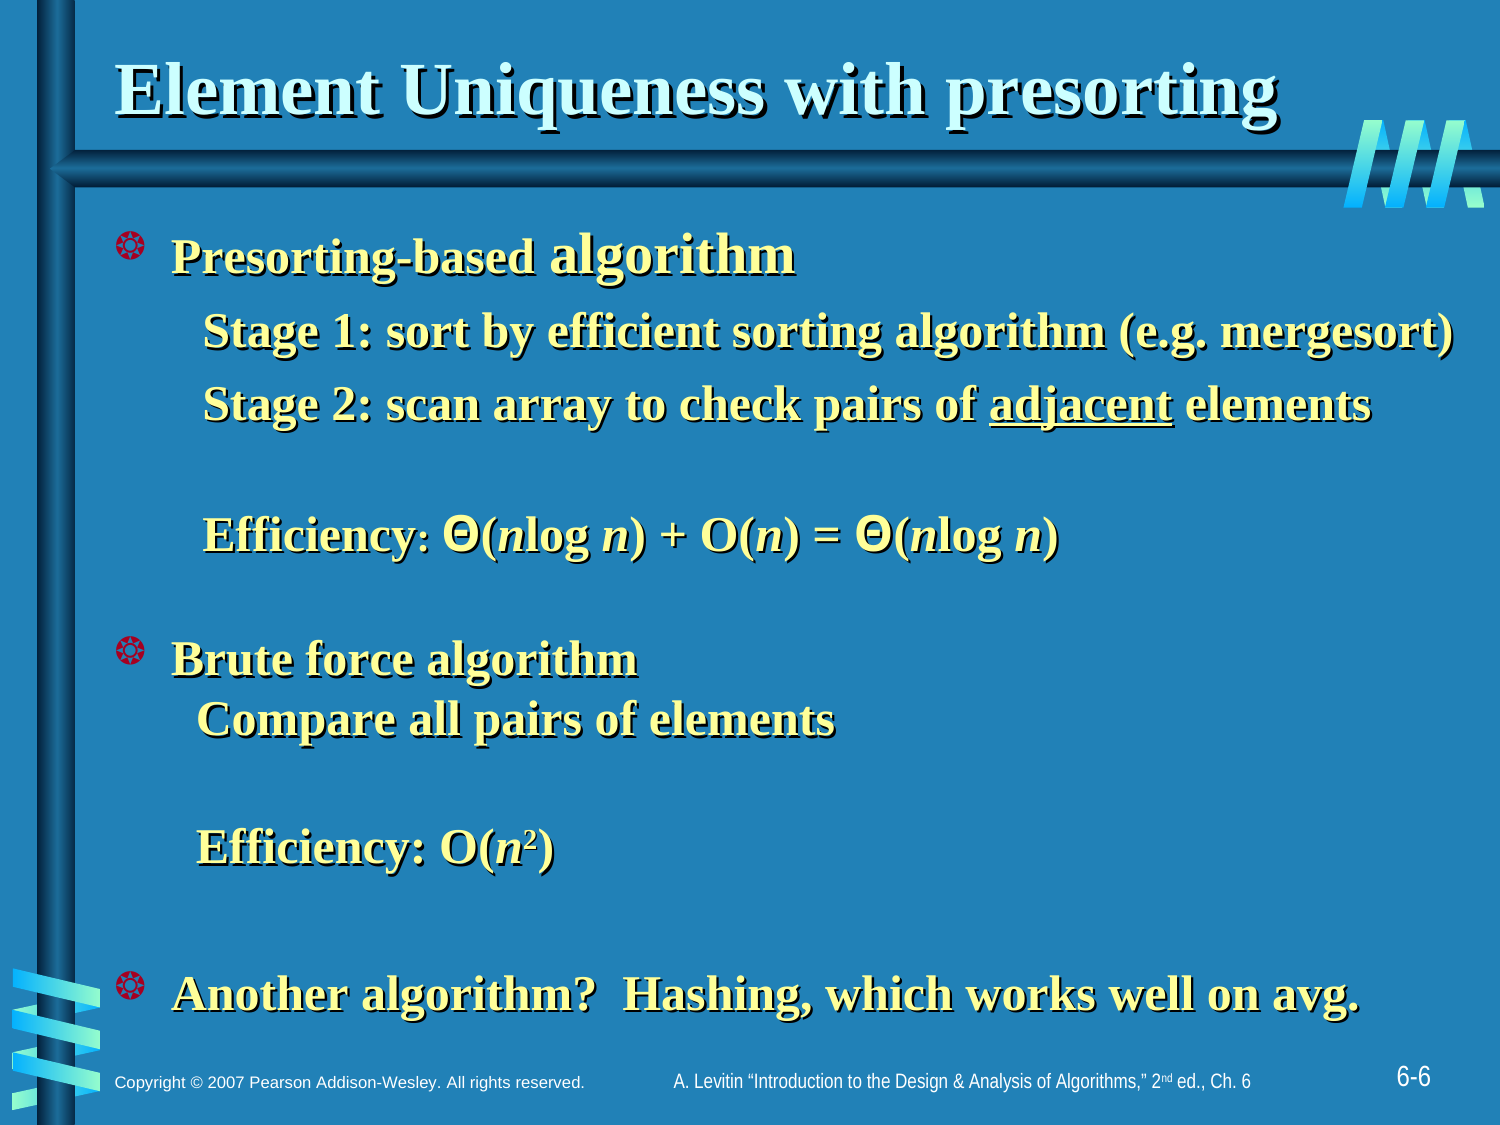

# Element Uniqueness with presorting
Presorting-based algorithm
 Stage 1: sort by efficient sorting algorithm (e.g. mergesort)
 Stage 2: scan array to check pairs of adjacent elements
 Efficiency: Θ(nlog n) + O(n) = Θ(nlog n)
Brute force algorithm
 Compare all pairs of elements
 Efficiency: O(n2)
Another algorithm? Hashing, which works well on avg.